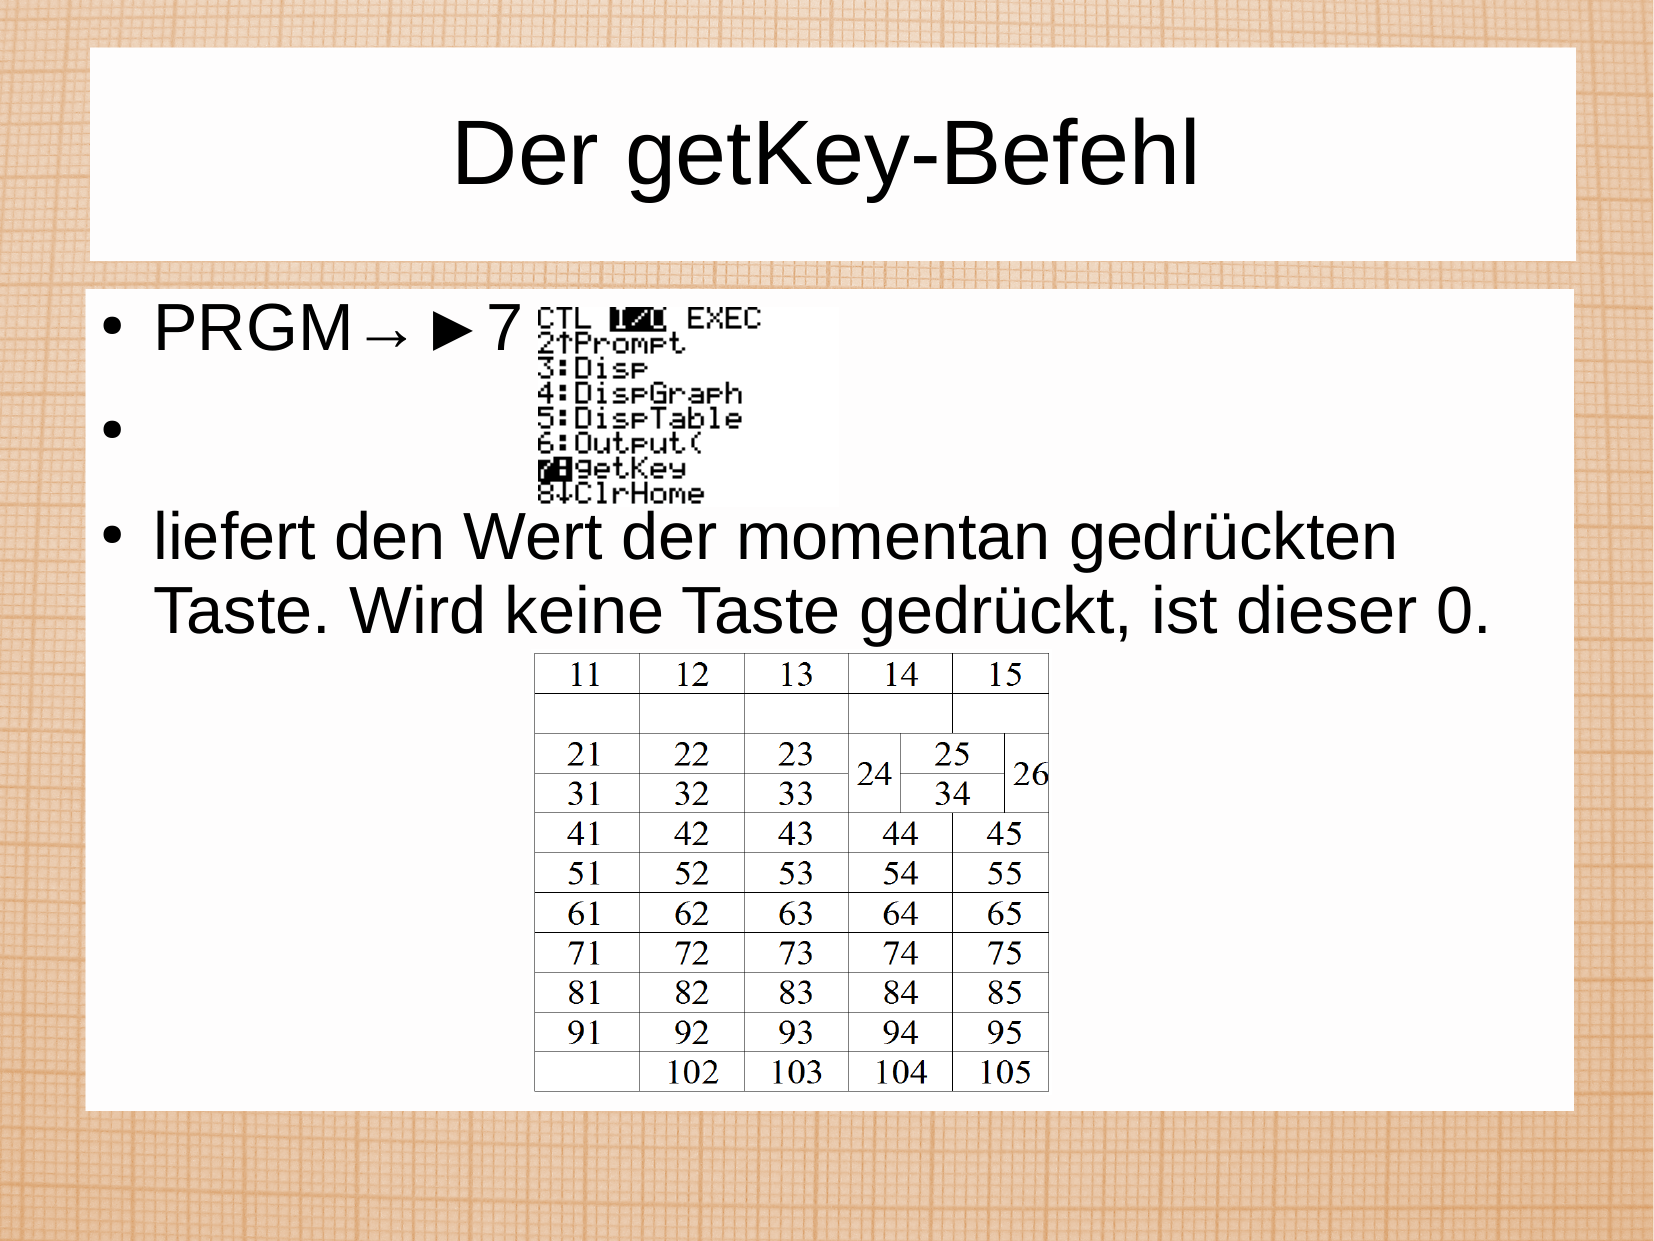

# Der getKey-Befehl
PRGM→►7
liefert den Wert der momentan gedrückten Taste. Wird keine Taste gedrückt, ist dieser 0.